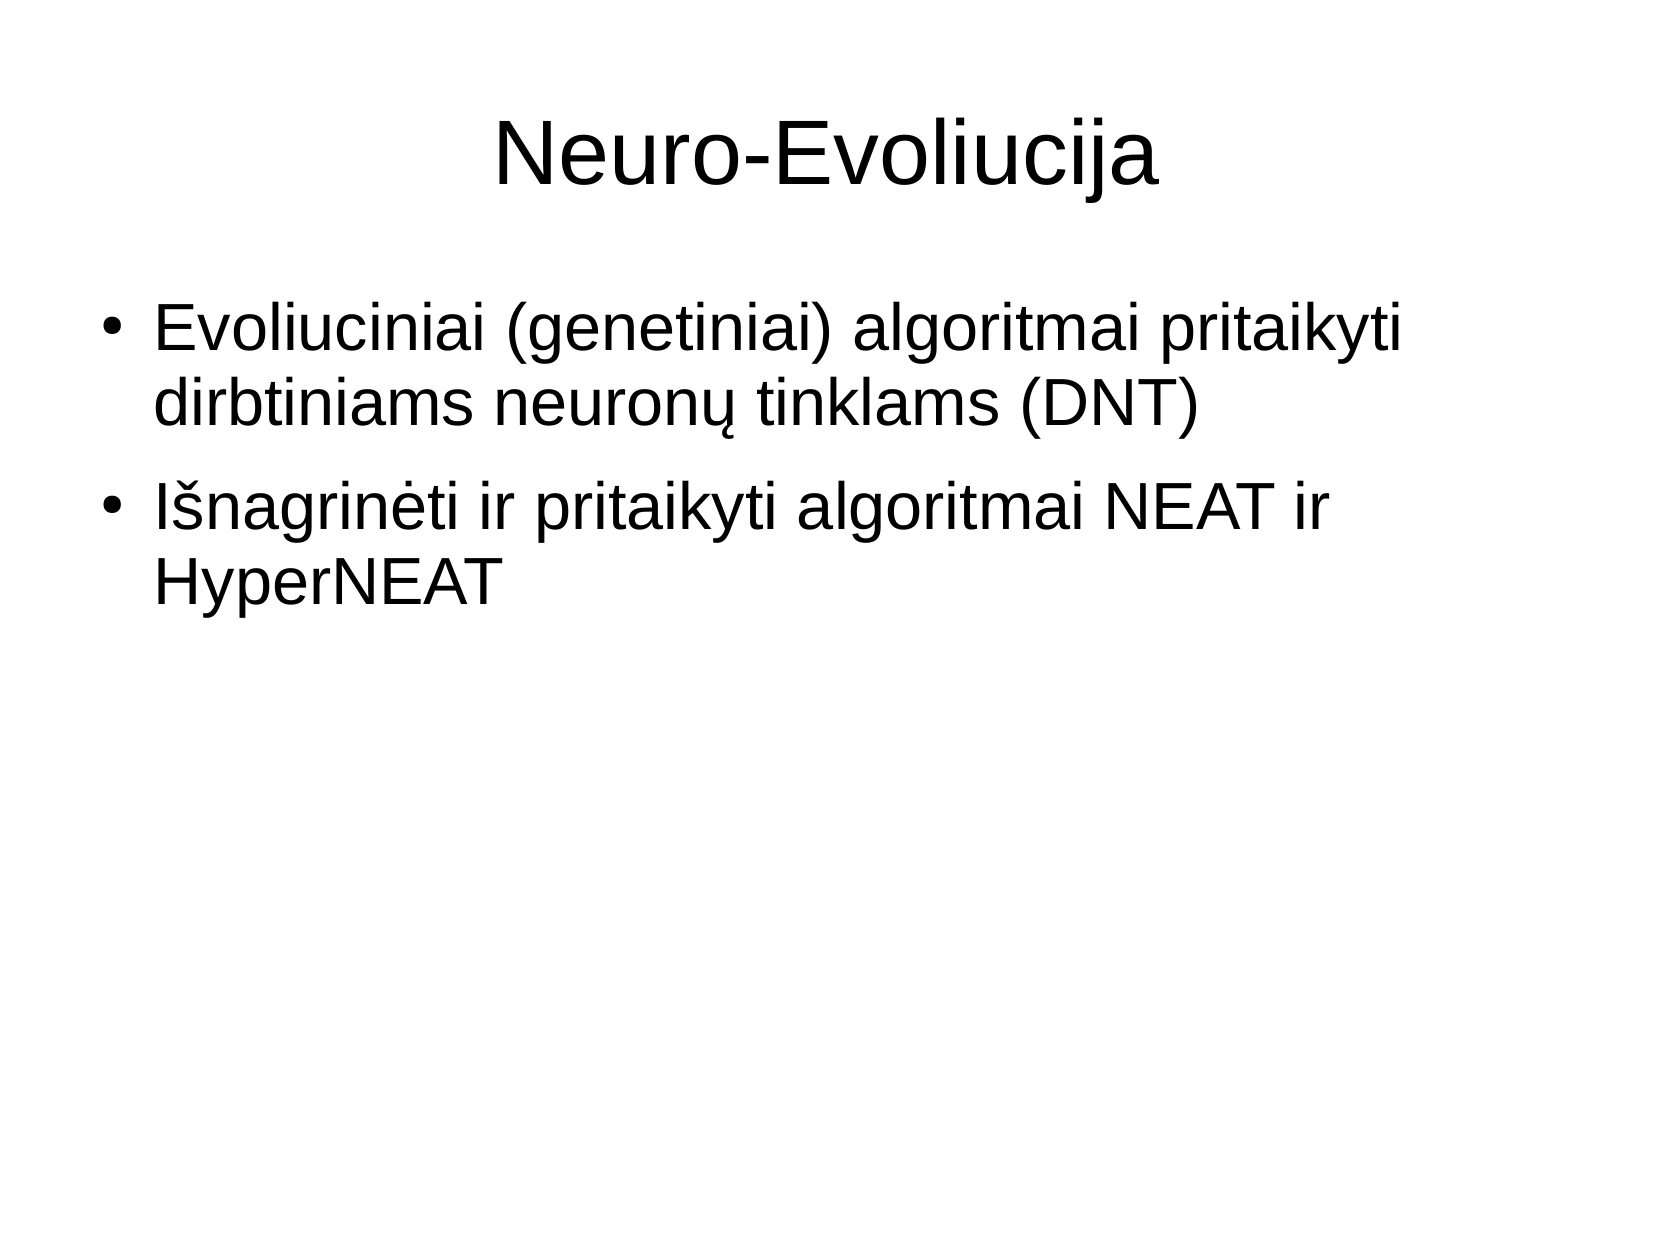

# Neuro-Evoliucija
Evoliuciniai (genetiniai) algoritmai pritaikyti dirbtiniams neuronų tinklams (DNT)
Išnagrinėti ir pritaikyti algoritmai NEAT ir HyperNEAT